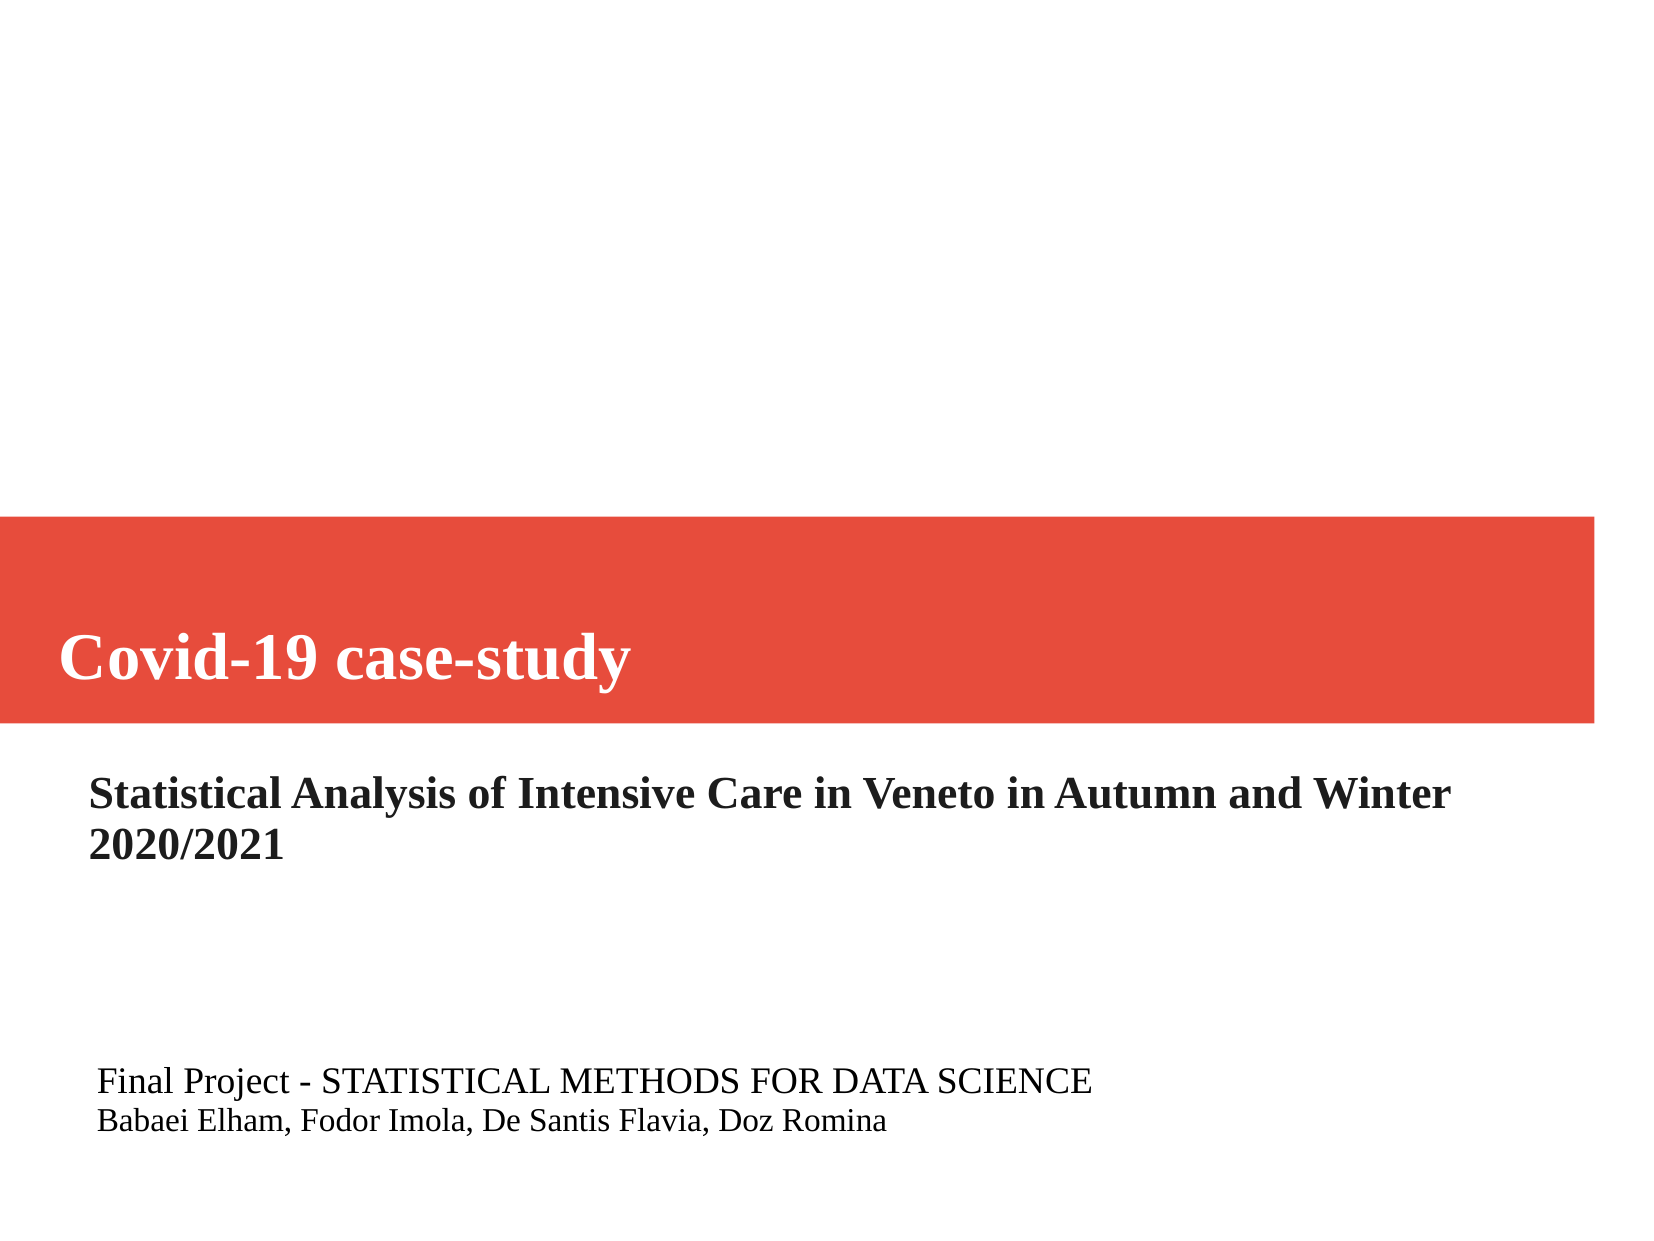

# Covid-19 case-study
Statistical Analysis of Intensive Care in Veneto in Autumn and Winter 2020/2021
Final Project - STATISTICAL METHODS FOR DATA SCIENCE
Babaei Elham, Fodor Imola, De Santis Flavia, Doz Romina